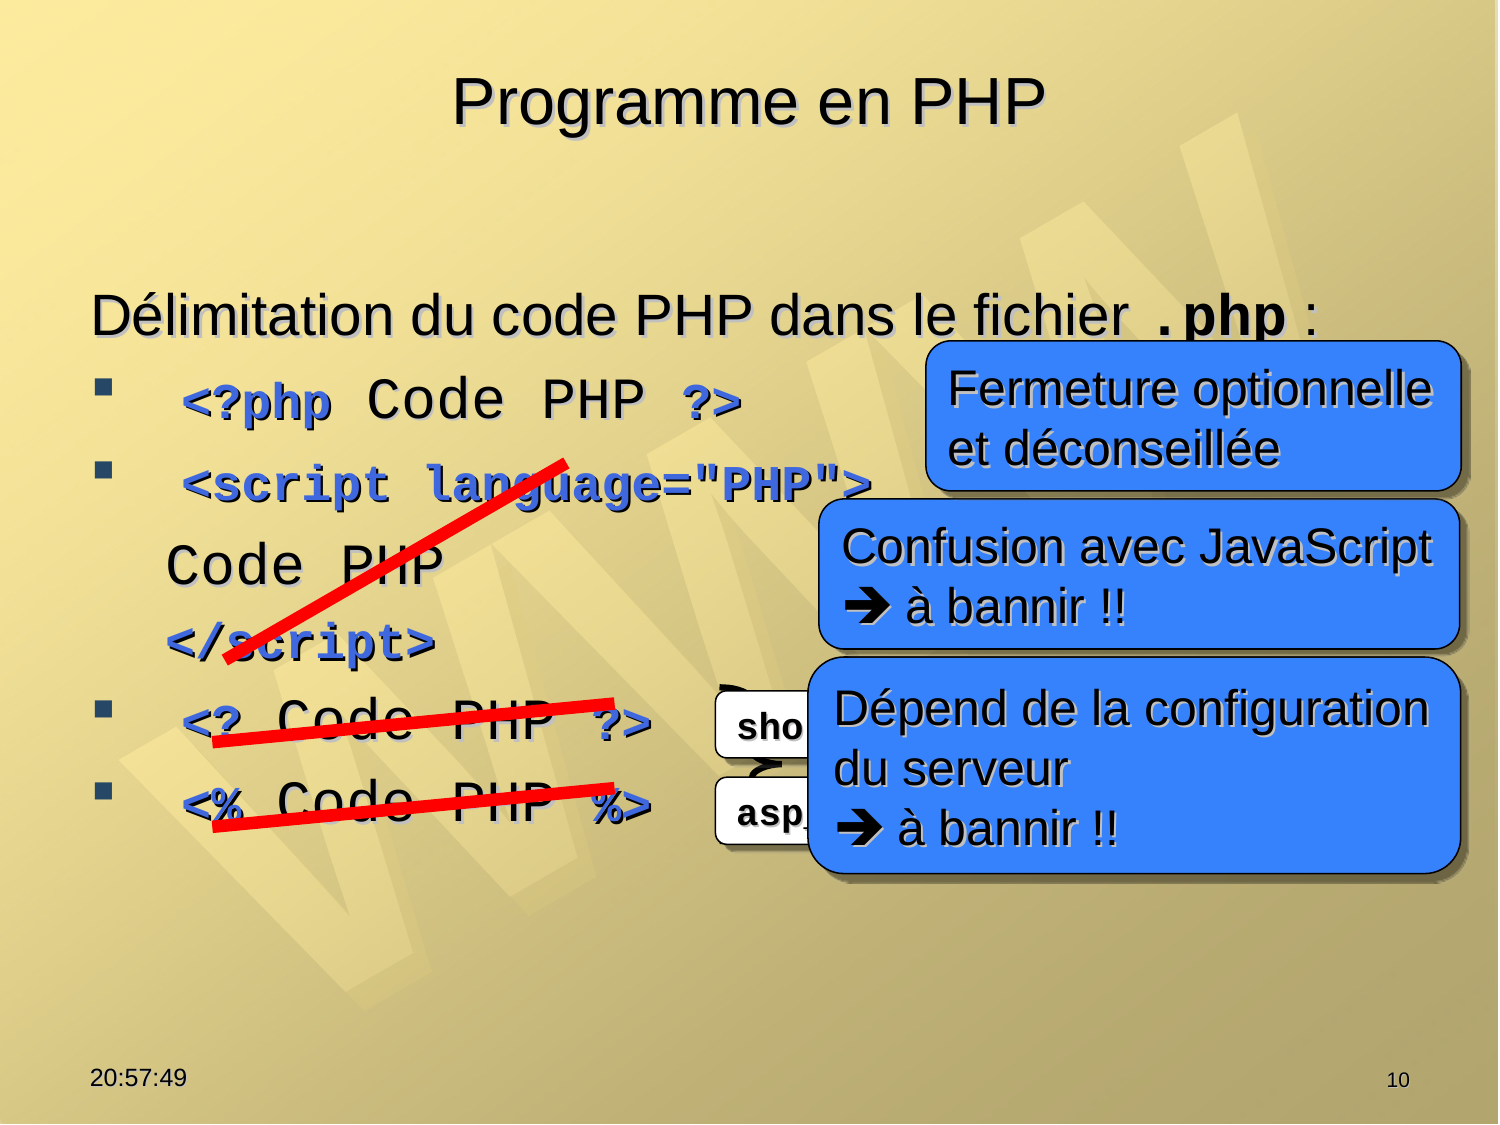

# Programme en PHP
Délimitation du code PHP dans le fichier .php :
 <?php Code PHP ?>
 <script language="PHP">
Code PHP
</script>
 <? Code PHP ?>
 <% Code PHP %>
Fermeture optionnelle
et déconseillée
Confusion avec JavaScript
 à bannir !!
Dépend de la configuration
du serveur
 à bannir !!
short_open_tag
asp_tags
21:08:08